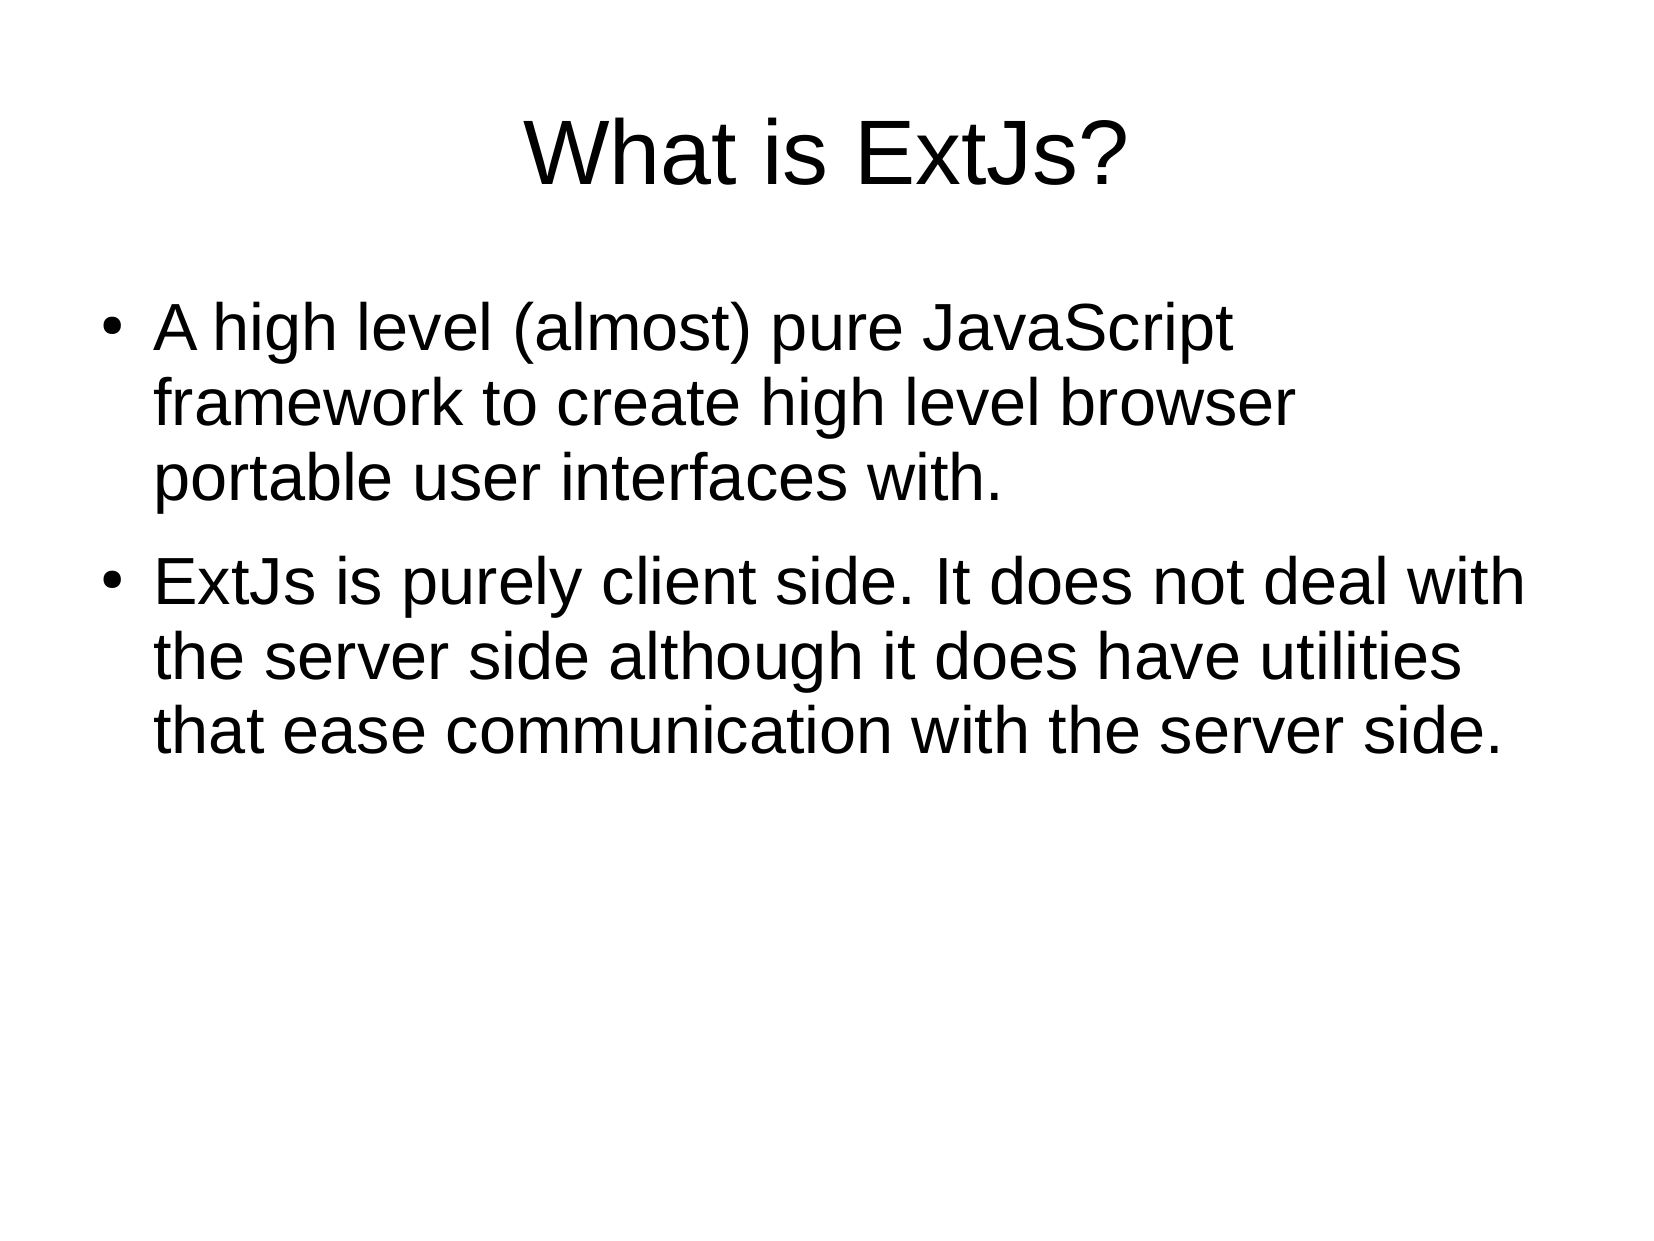

# What is ExtJs?
A high level (almost) pure JavaScript framework to create high level browser portable user interfaces with.
ExtJs is purely client side. It does not deal with the server side although it does have utilities that ease communication with the server side.